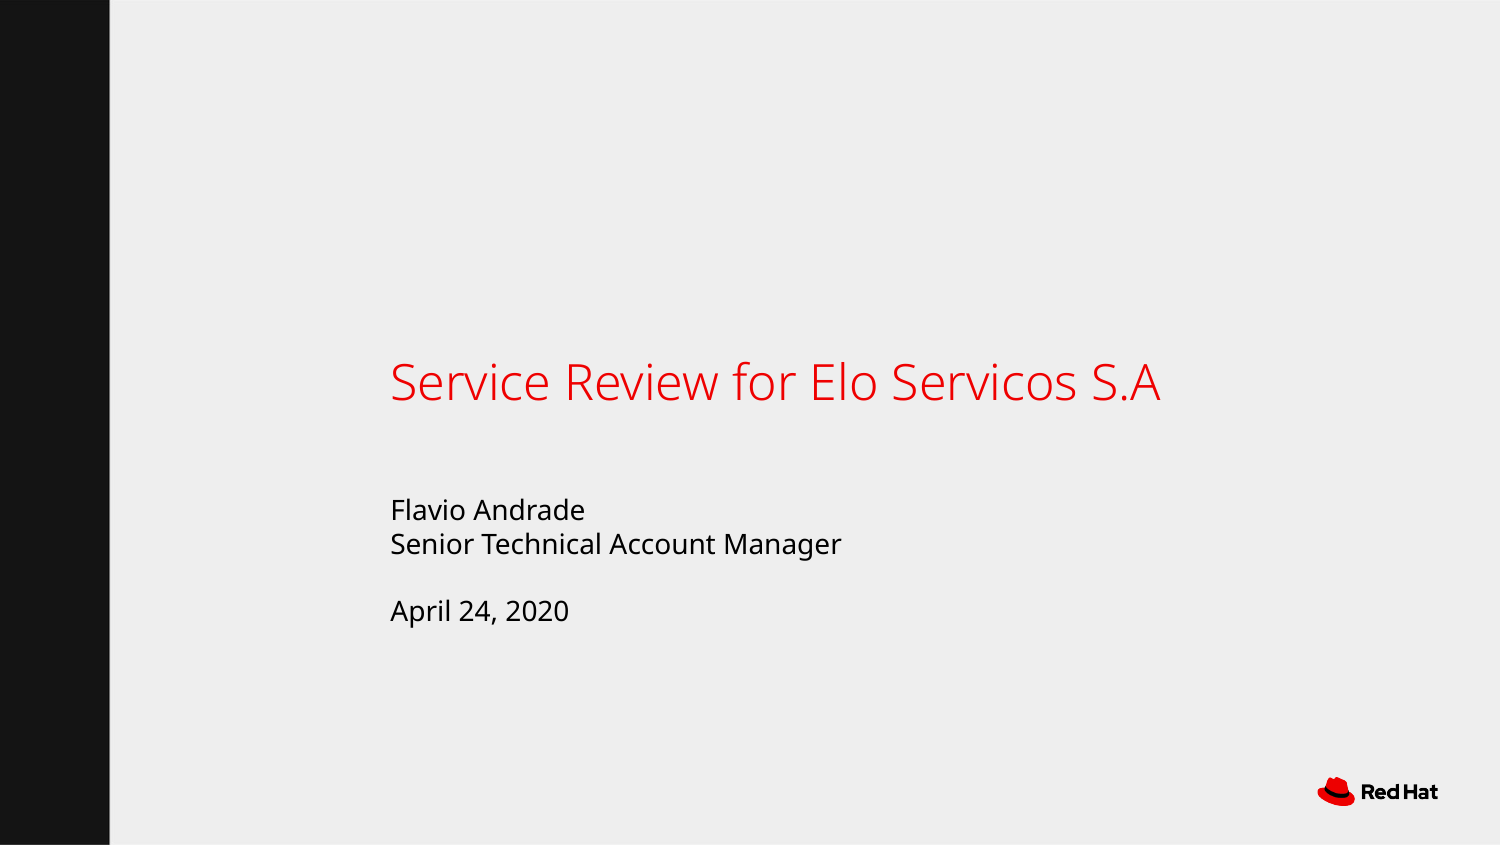

# Service Review for Elo Servicos S.A
Flavio Andrade
Senior Technical Account Manager
April 24, 2020